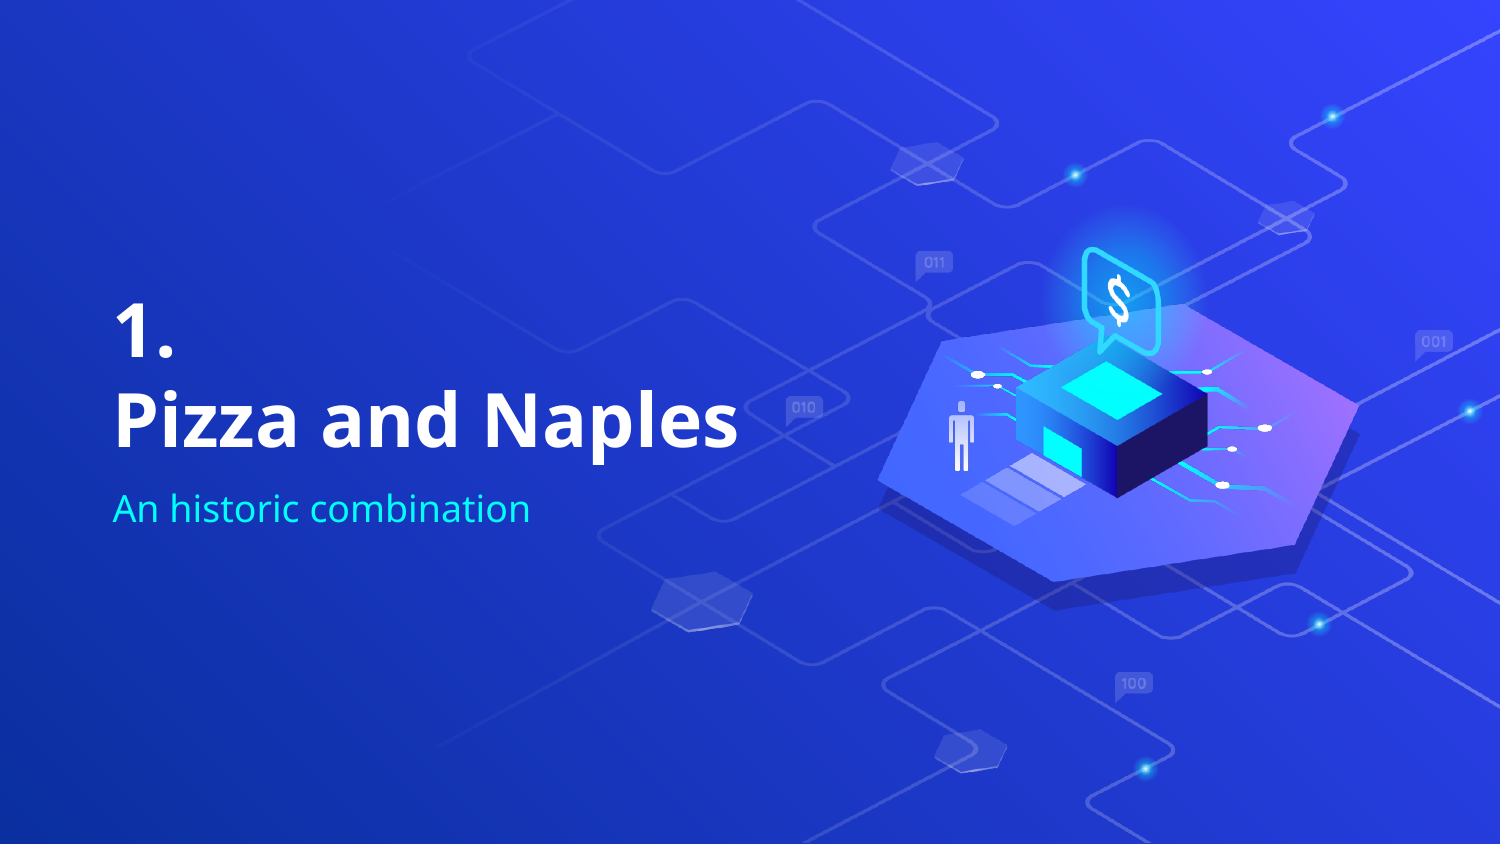

1.
Pizza and Naples
An historic combination